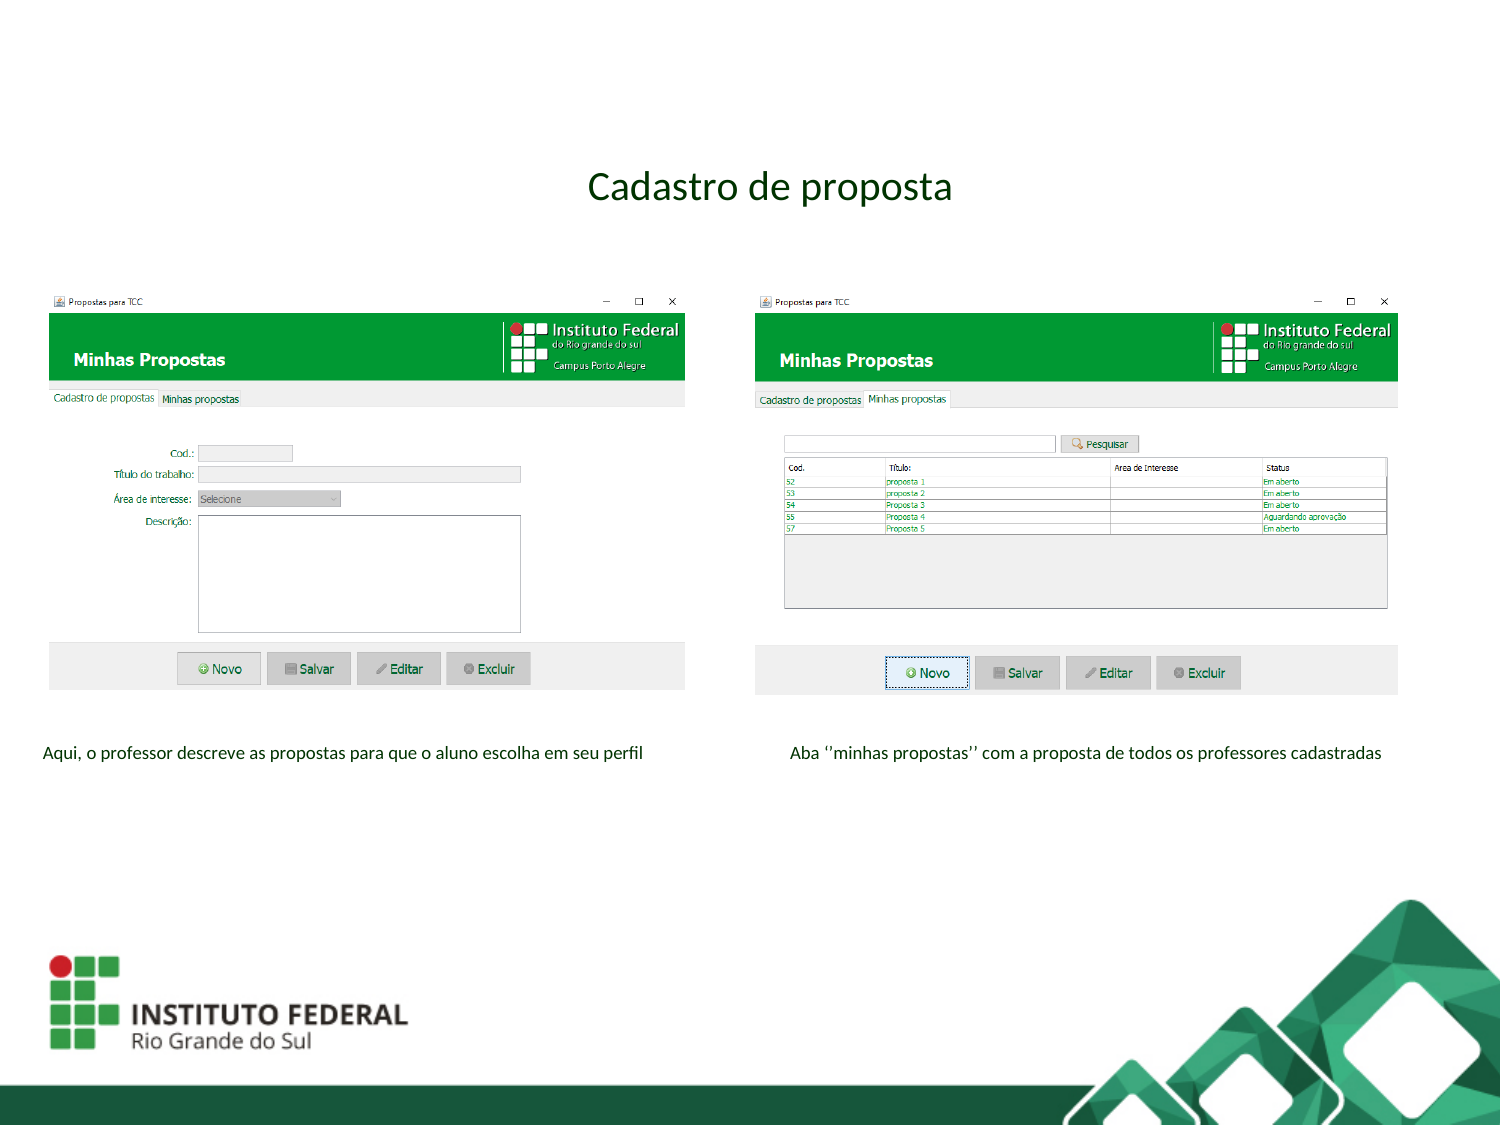

Cadastro de proposta
Aqui, o professor descreve as propostas para que o aluno escolha em seu perfil
Aba ‘’minhas propostas’’ com a proposta de todos os professores cadastradas